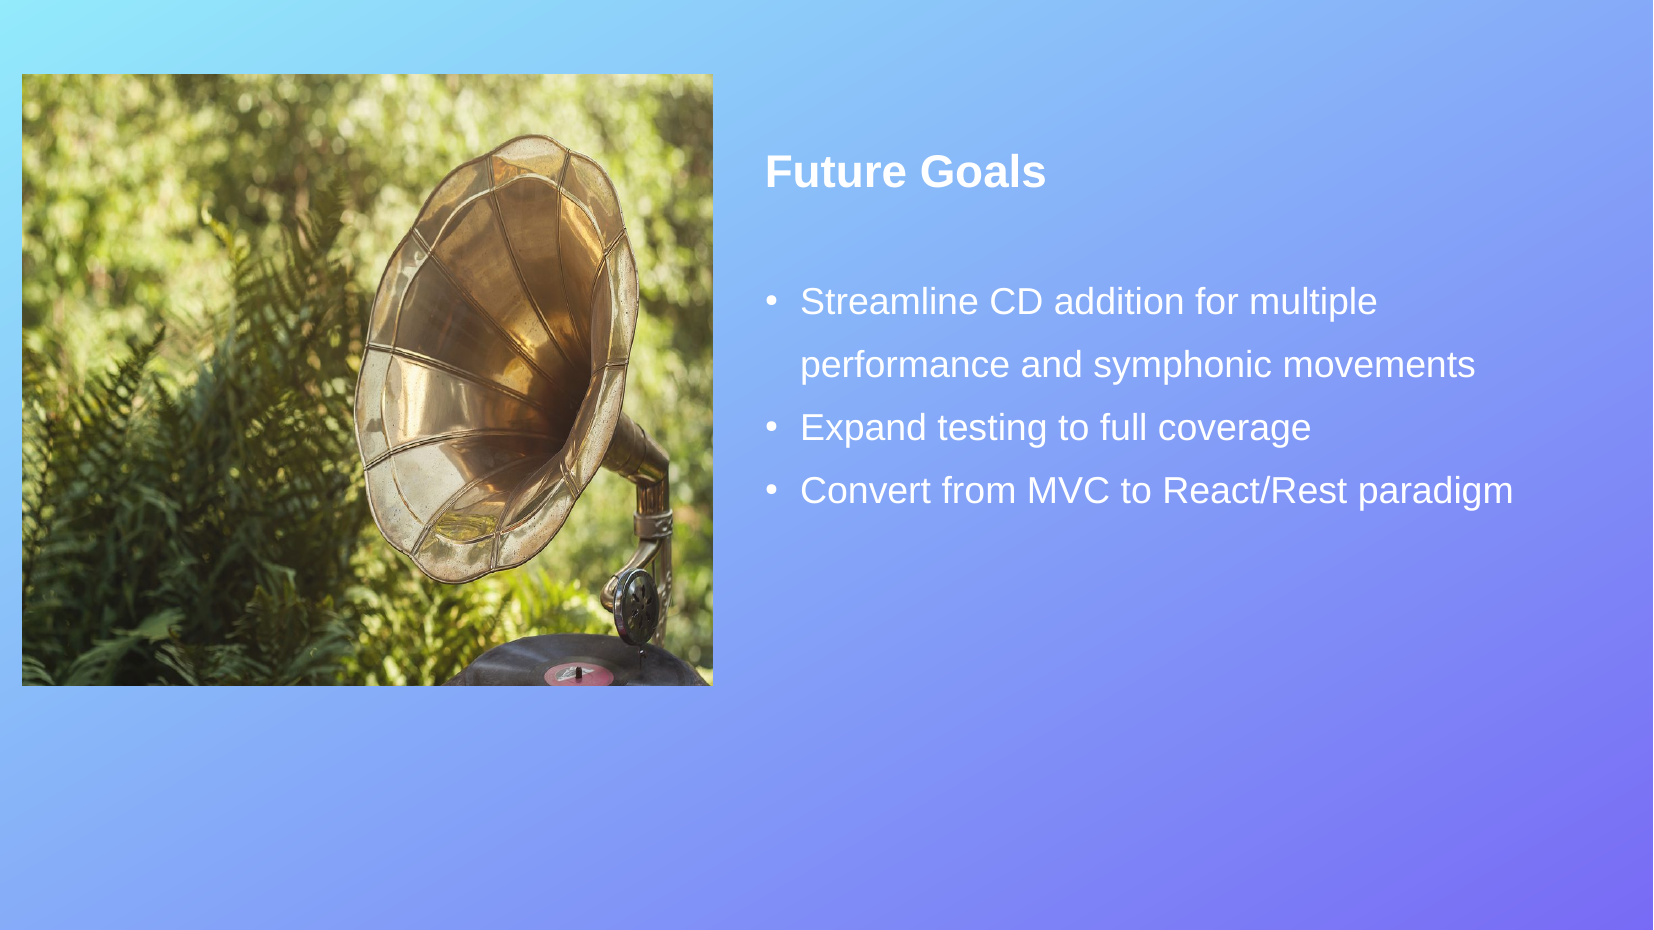

Future Goals
Streamline CD addition for multiple performance and symphonic movements
Expand testing to full coverage
Convert from MVC to React/Rest paradigm